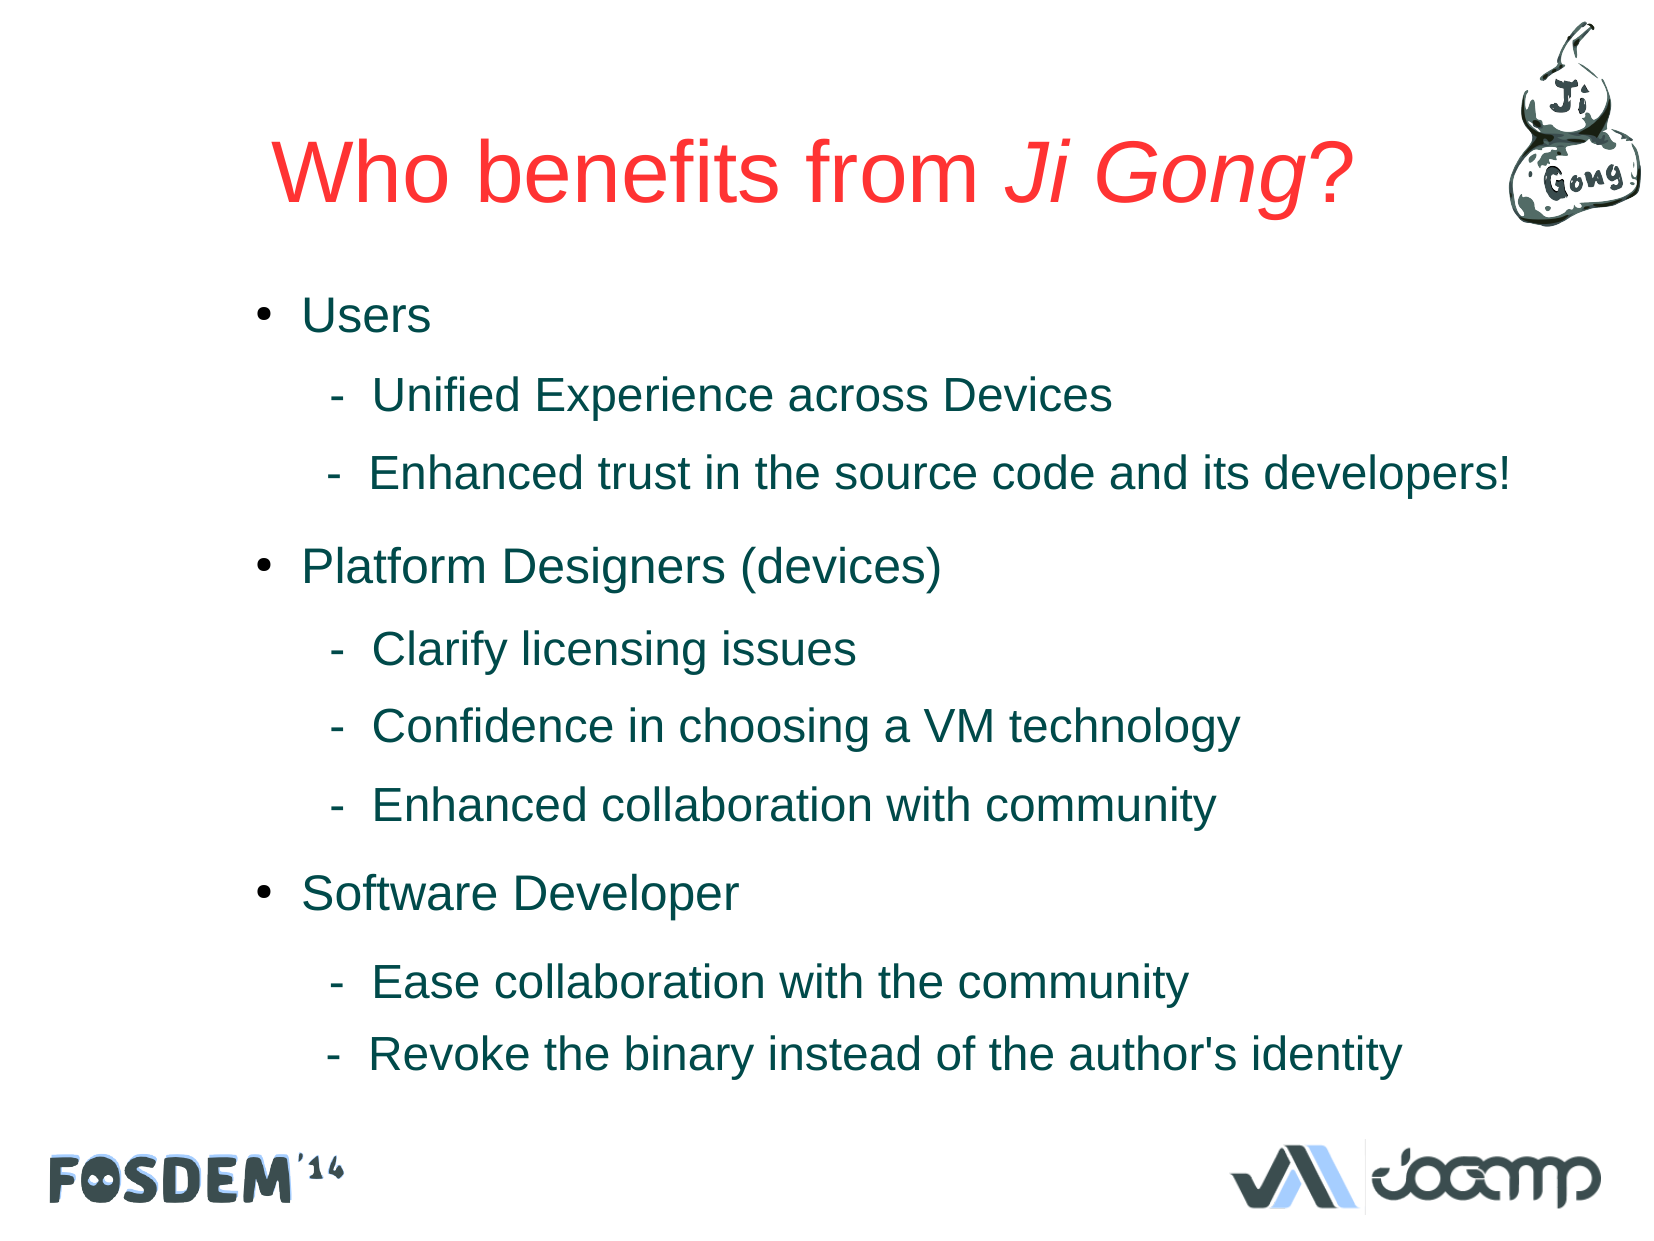

# Who benefits from Ji Gong?
 Users
- Unified Experience across Devices
- Enhanced trust in the source code and its developers!
 Platform Designers (devices)
- Clarify licensing issues
- Confidence in choosing a VM technology
- Enhanced collaboration with community
 Software Developer
- Ease collaboration with the community
- Revoke the binary instead of the author's identity